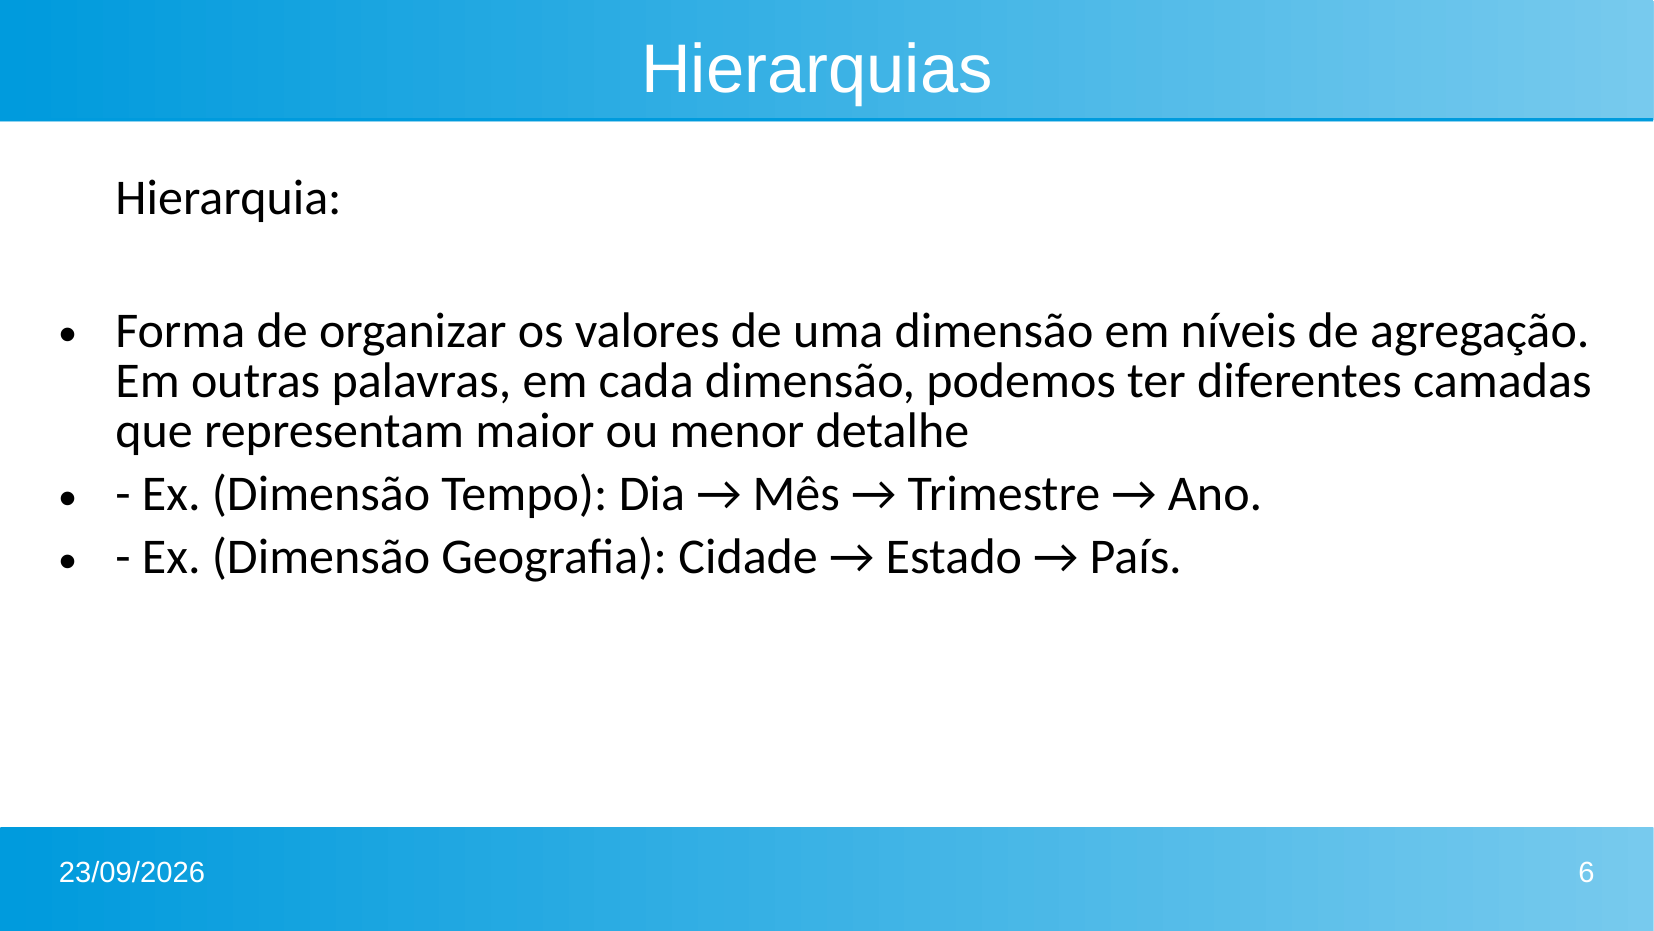

# Hierarquias
Hierarquia:
Forma de organizar os valores de uma dimensão em níveis de agregação. Em outras palavras, em cada dimensão, podemos ter diferentes camadas que representam maior ou menor detalhe
- Ex. (Dimensão Tempo): Dia → Mês → Trimestre → Ano.
- Ex. (Dimensão Geografia): Cidade → Estado → País.
6